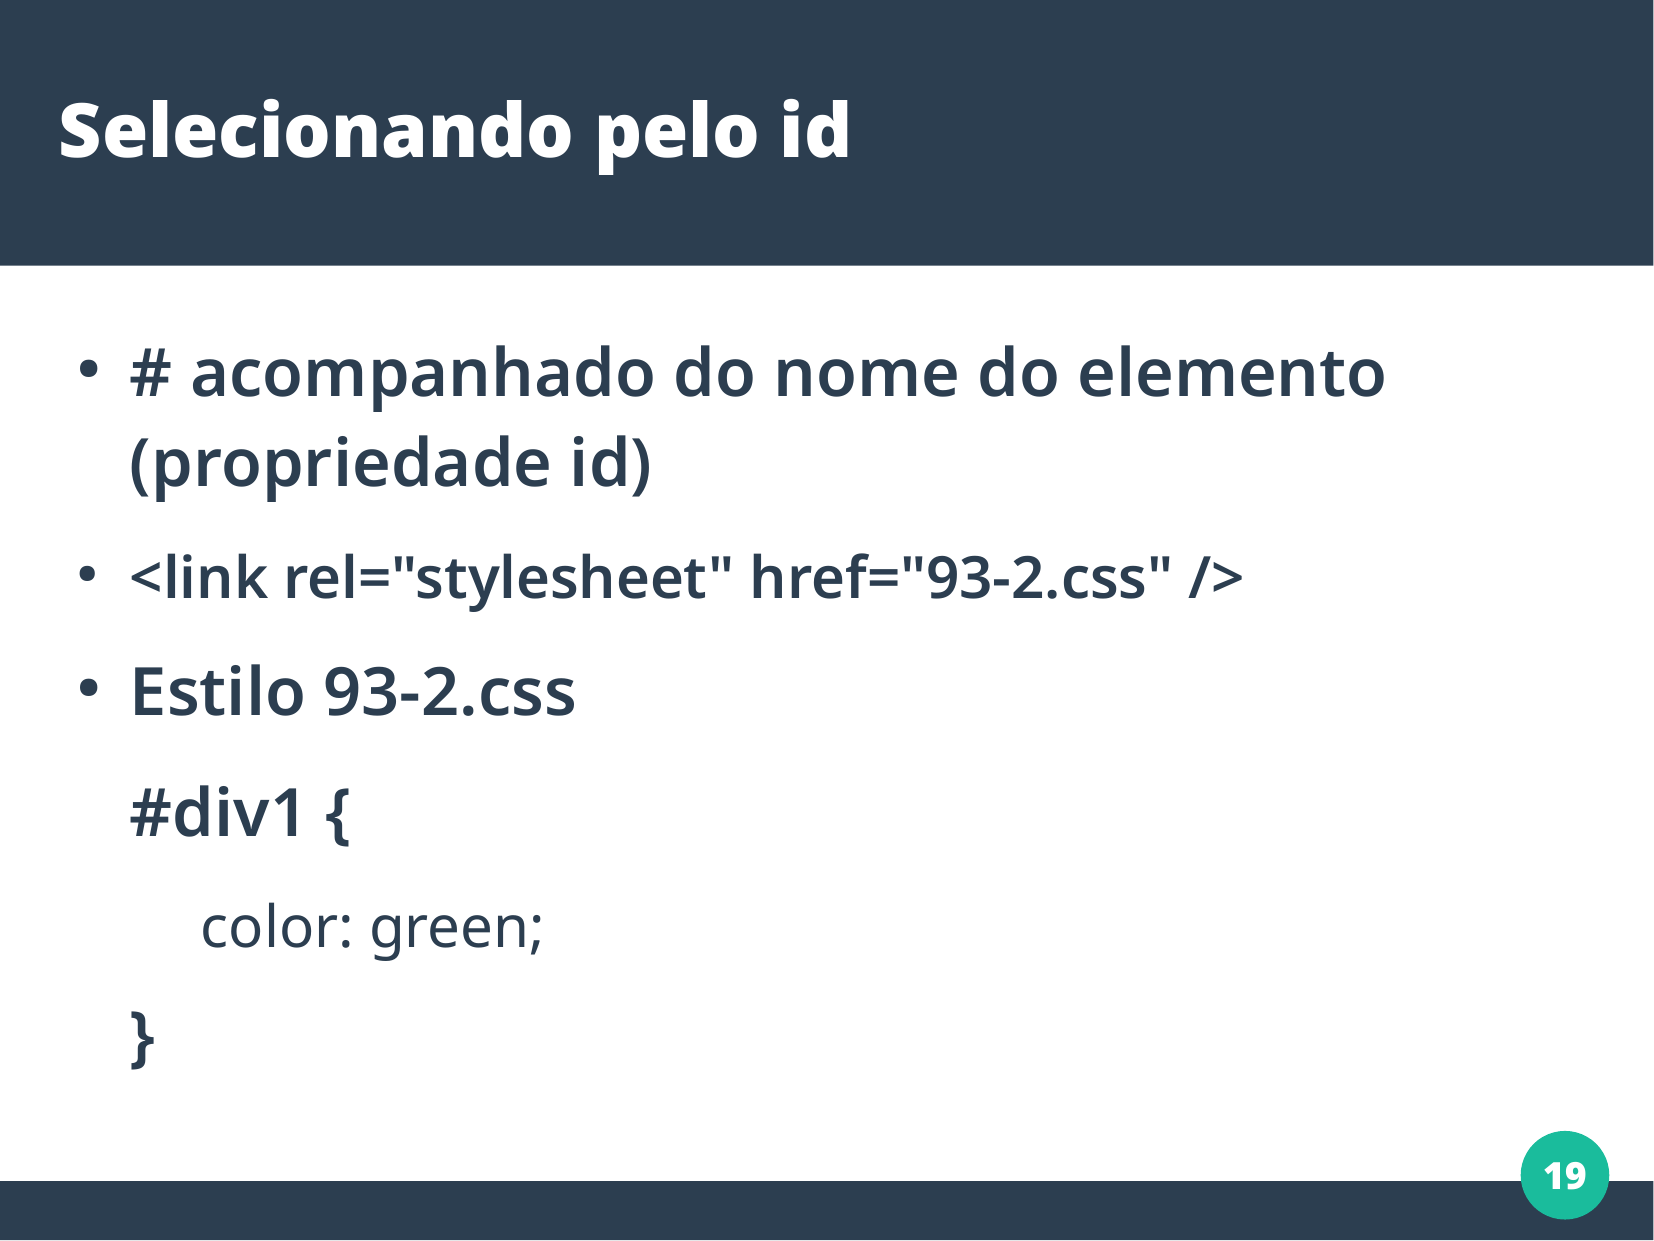

# Selecionando pelo id
# acompanhado do nome do elemento (propriedade id)
<link rel="stylesheet" href="93-2.css" />
Estilo 93-2.css
#div1 {
color: green;
}
19